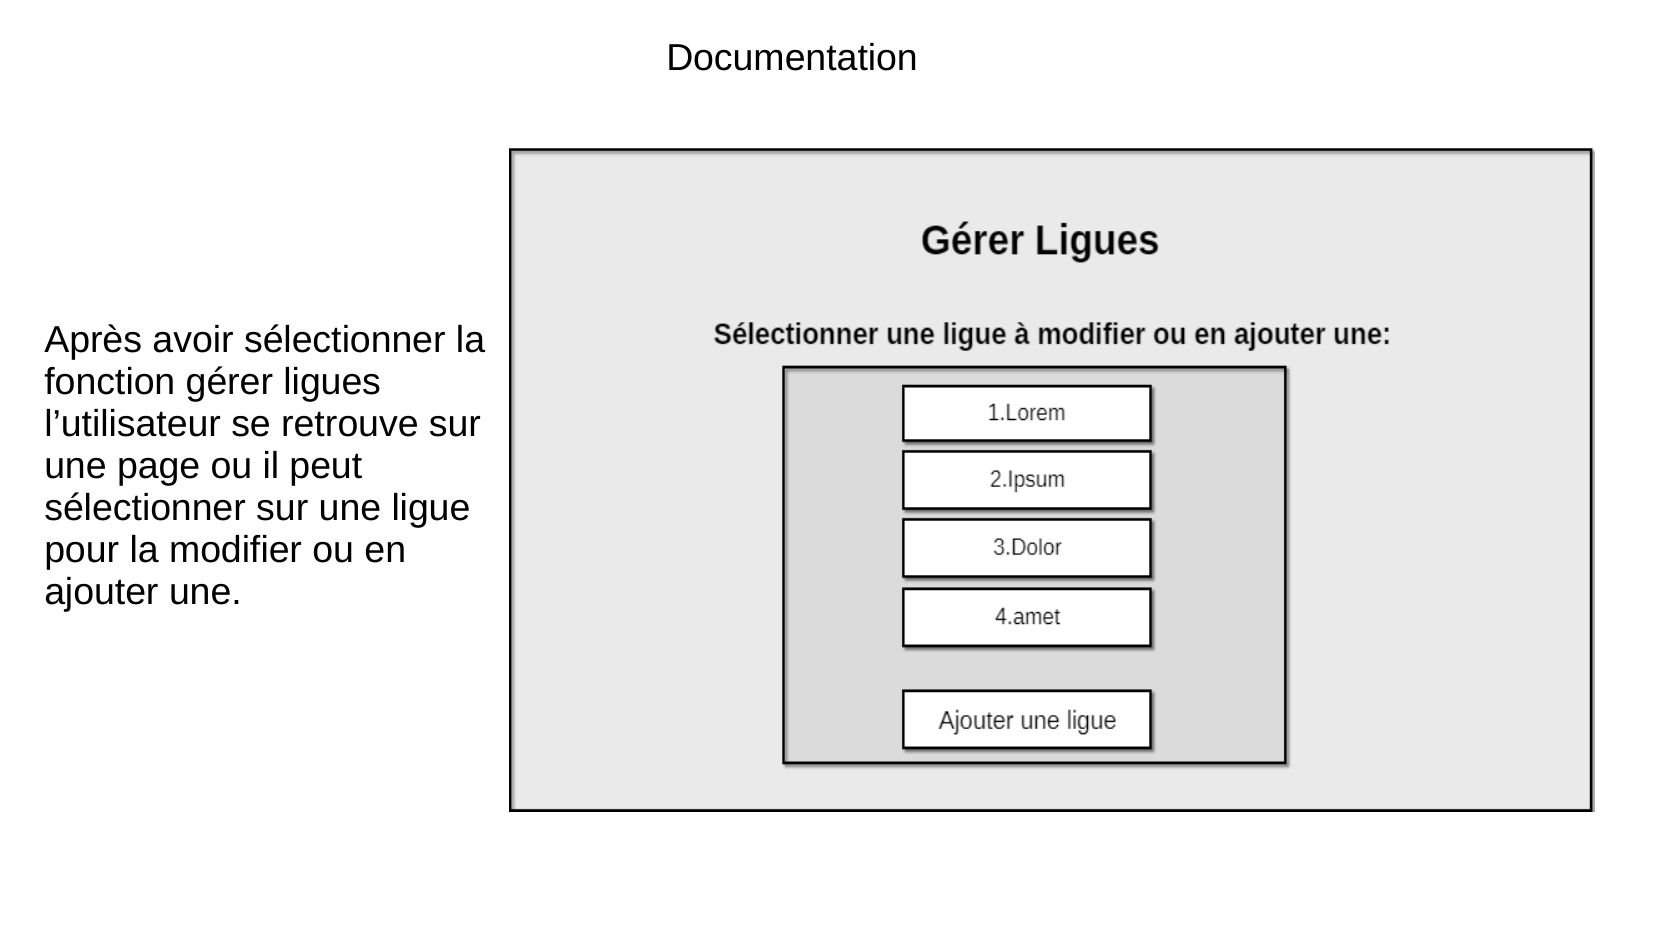

Documentation
Après avoir sélectionner la fonction gérer ligues l’utilisateur se retrouve sur une page ou il peut sélectionner sur une ligue pour la modifier ou en ajouter une.